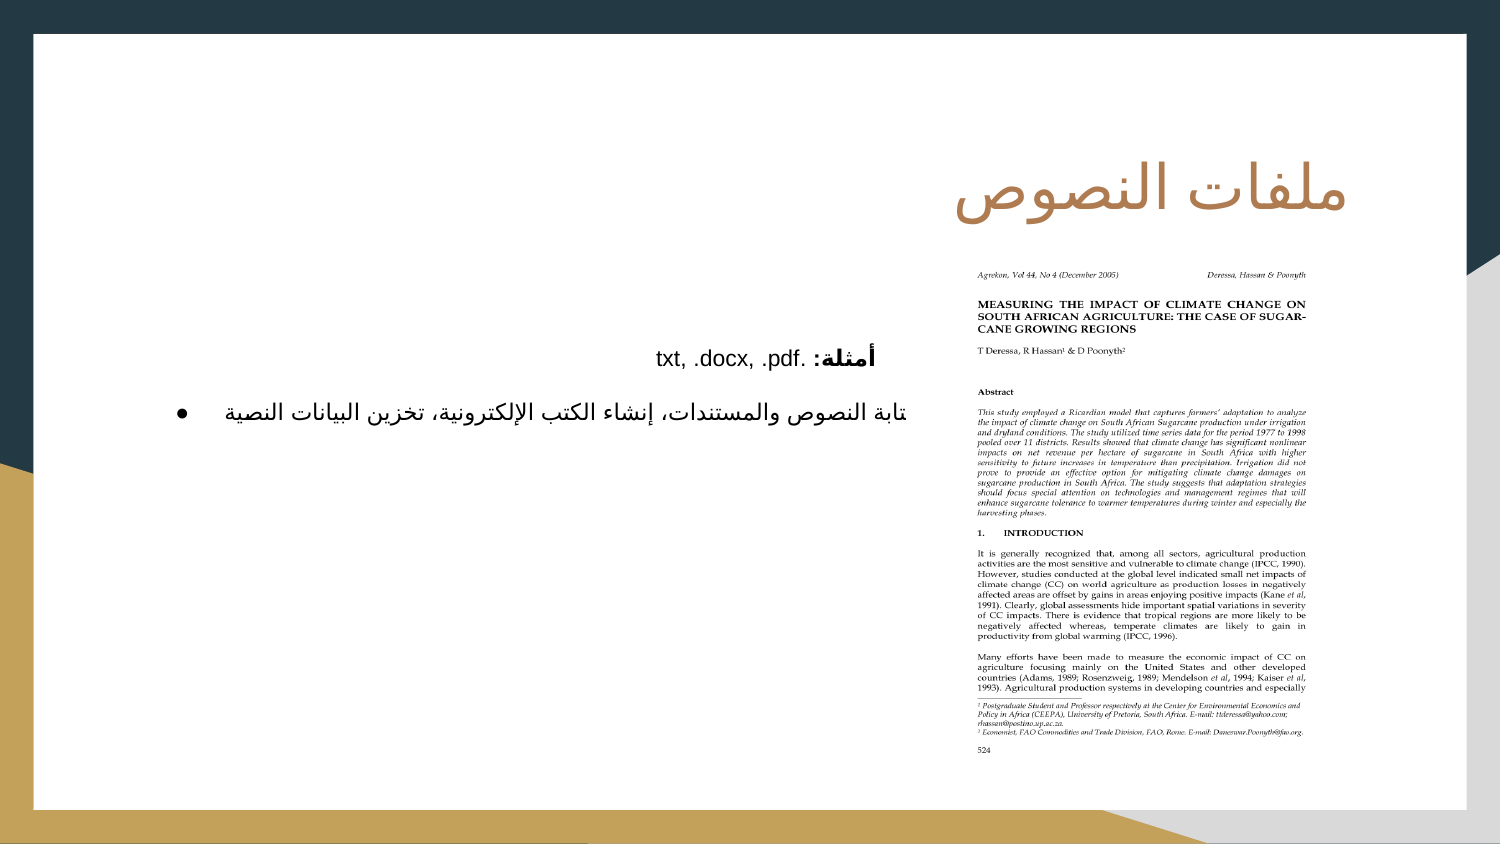

# ملفات النصوص
 أمثلة: .txt, .docx, .pdf
الاستخدامات: كتابة النصوص والمستندات، إنشاء الكتب الإلكترونية، تخزين البيانات النصية.